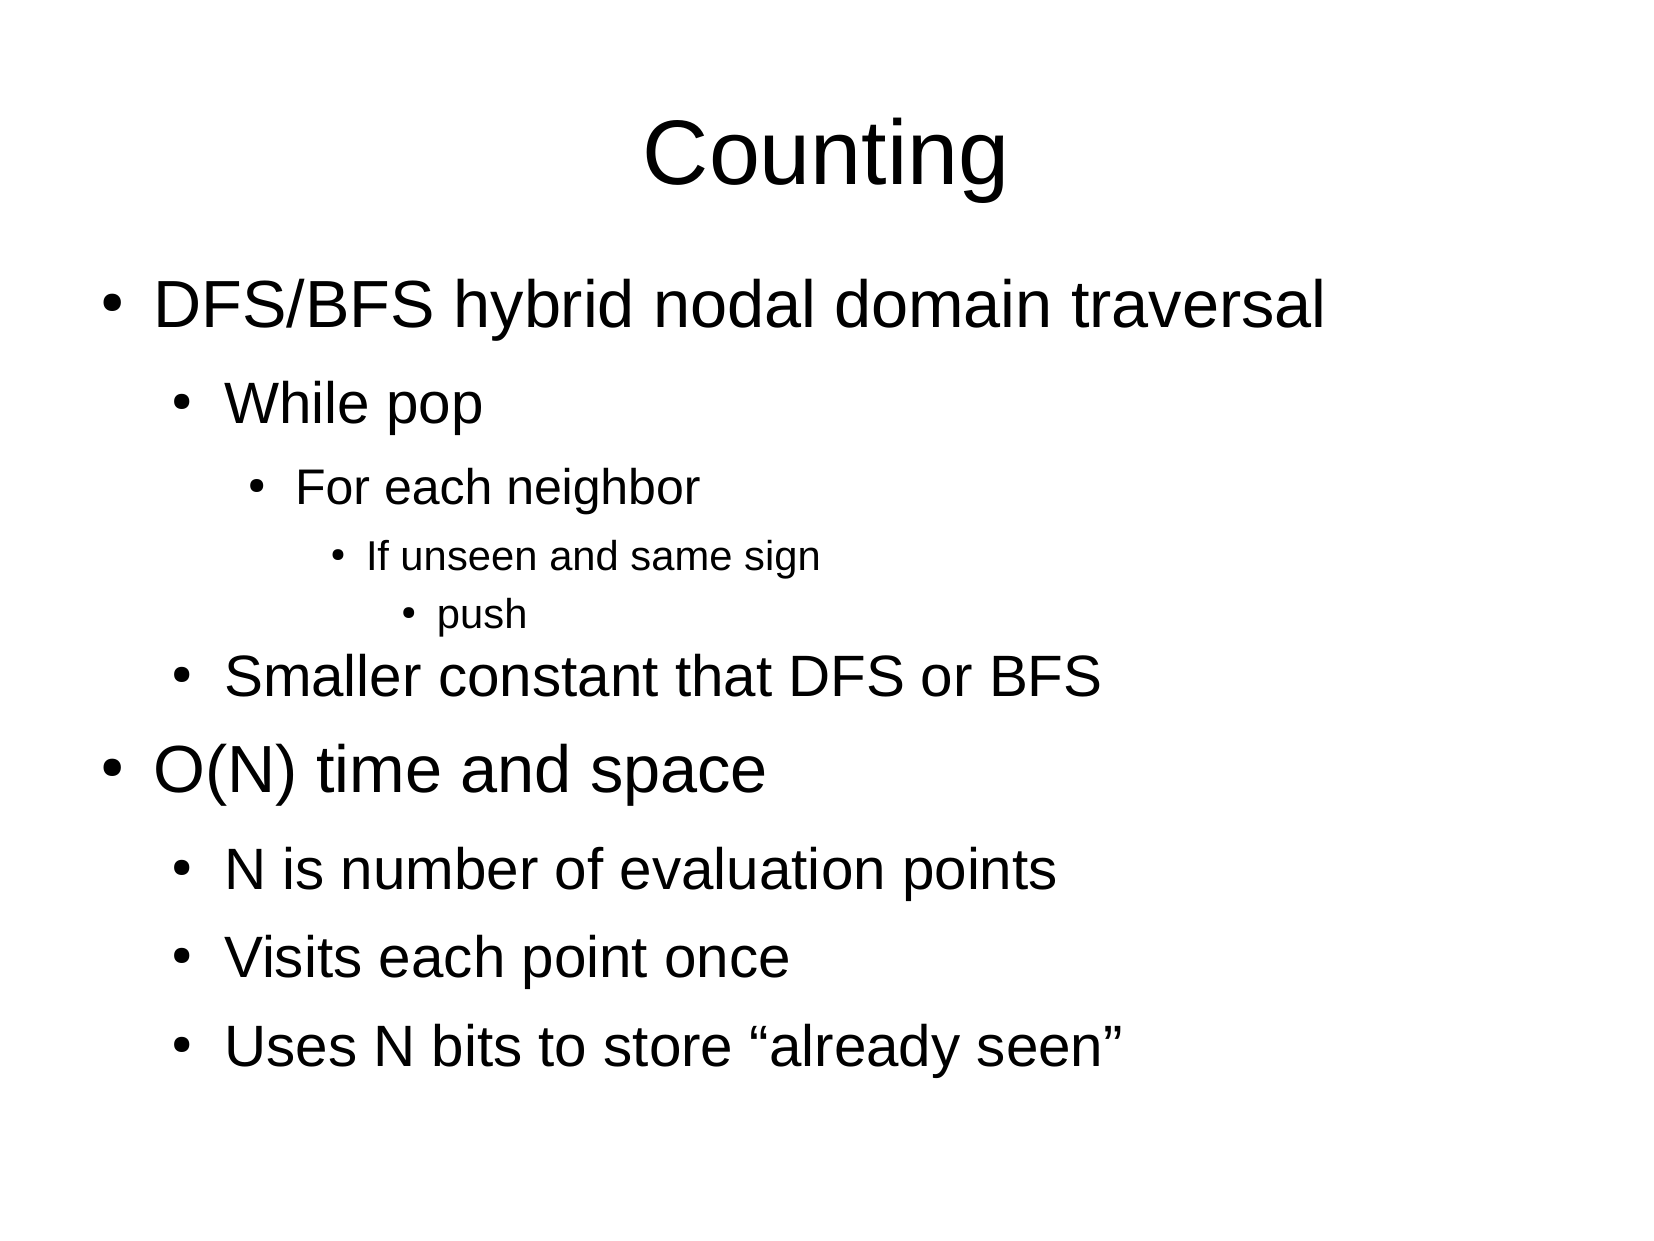

# Counting
DFS/BFS hybrid nodal domain traversal
While pop
For each neighbor
If unseen and same sign
push
Smaller constant that DFS or BFS
O(N) time and space
N is number of evaluation points
Visits each point once
Uses N bits to store “already seen”